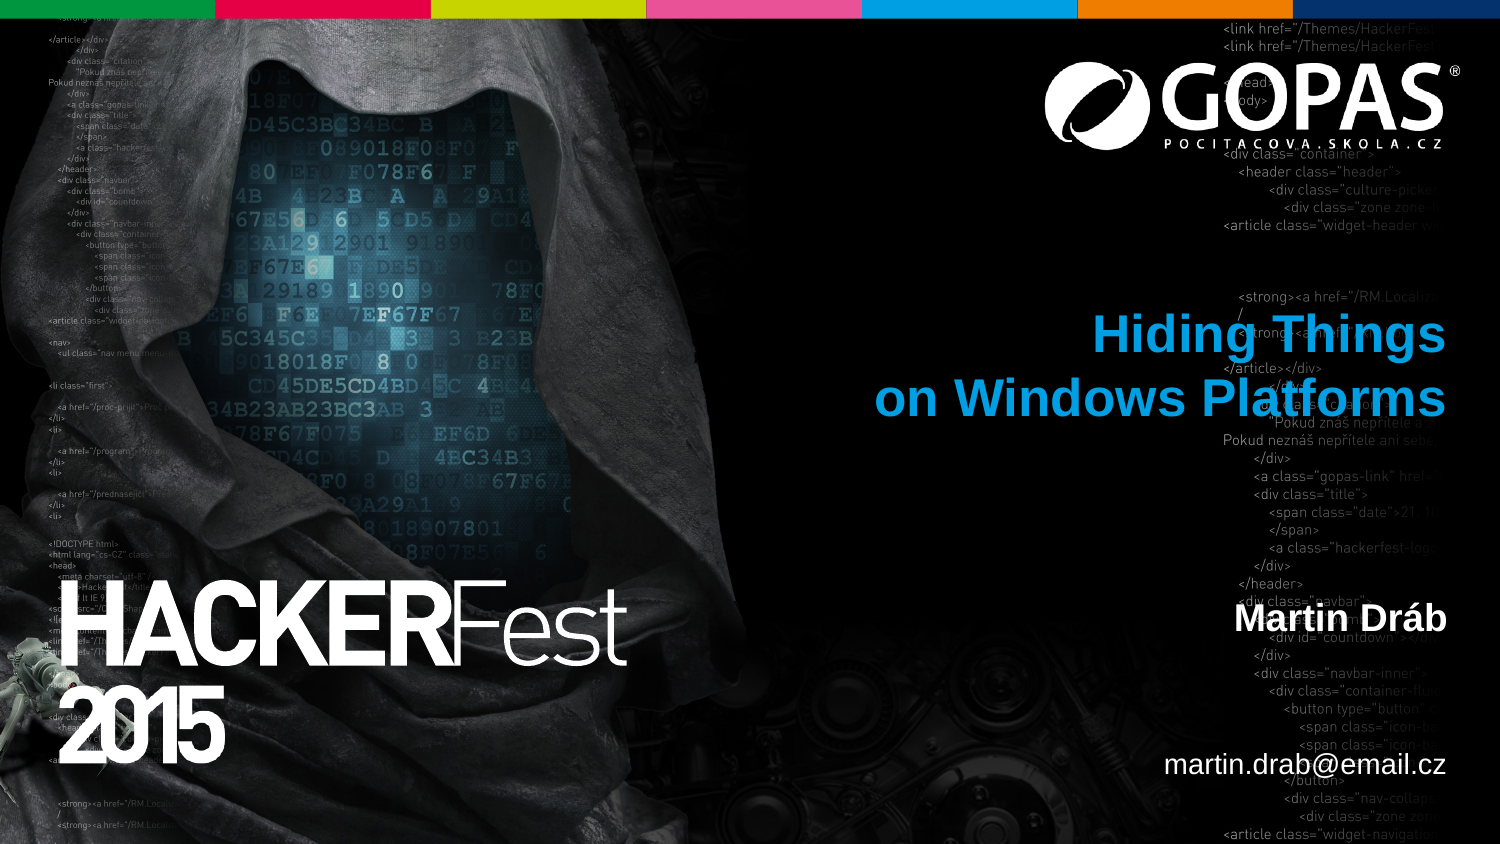

Hiding Things
on Windows Platforms
# Martin Dráb
martin.drab@email.cz